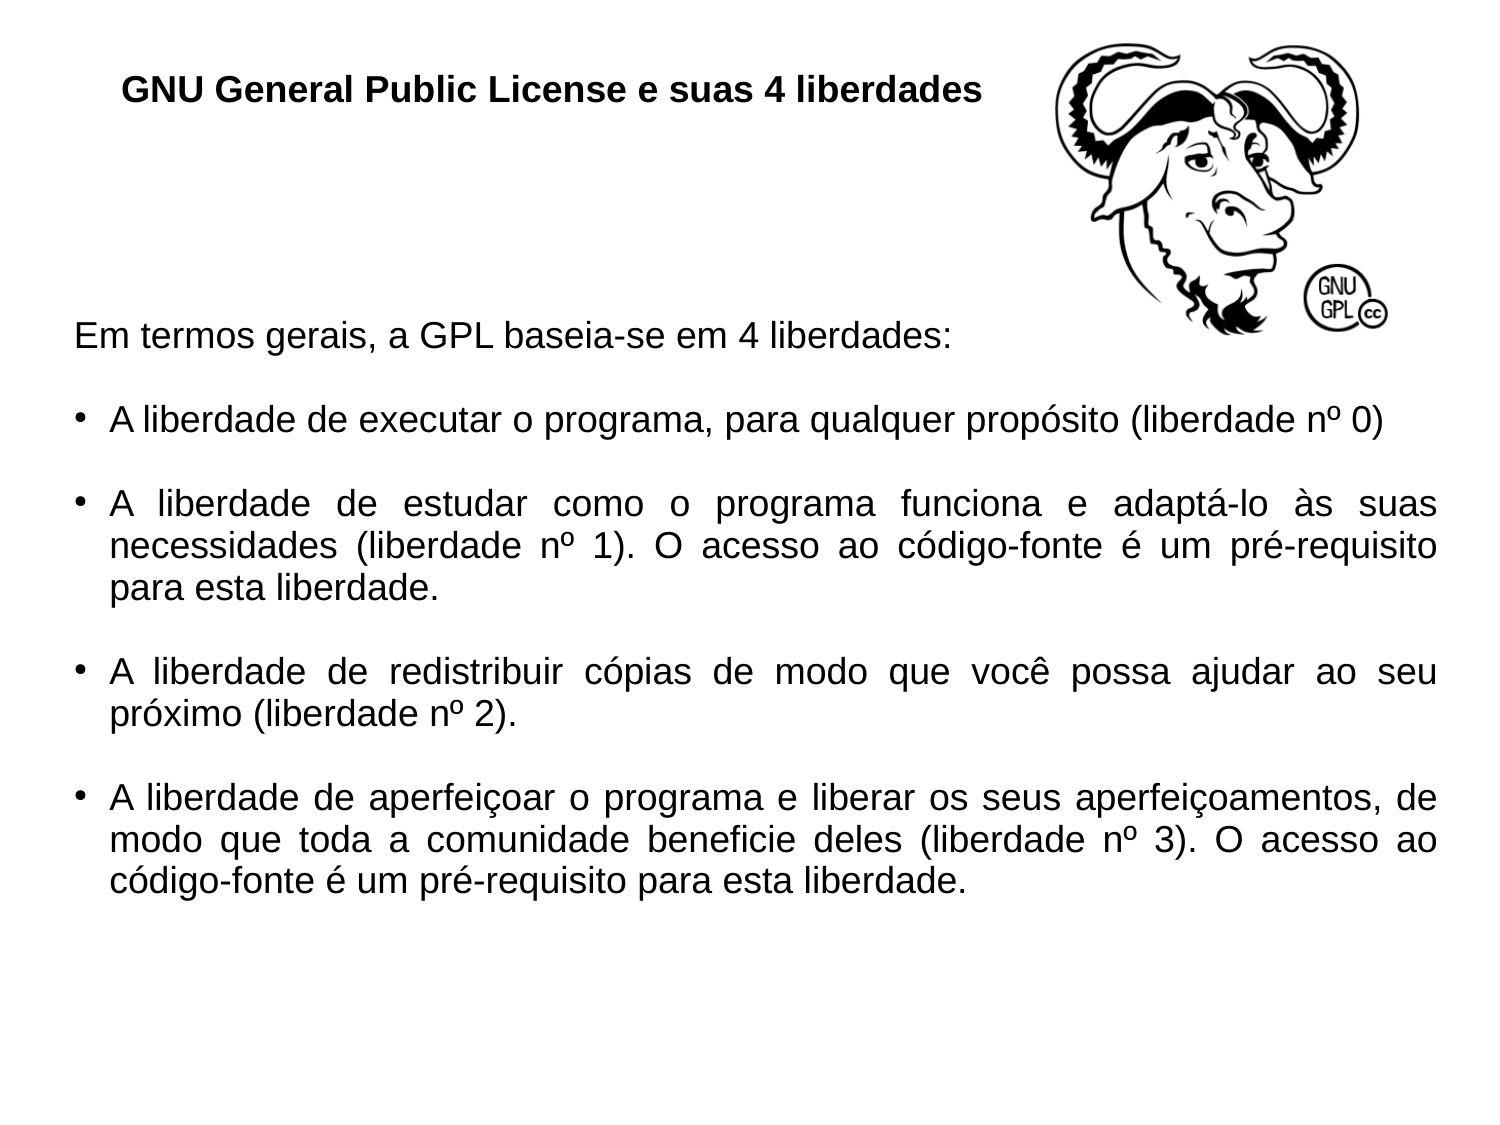

GNU General Public License e suas 4 liberdades
Em termos gerais, a GPL baseia-se em 4 liberdades:
A liberdade de executar o programa, para qualquer propósito (liberdade nº 0)
A liberdade de estudar como o programa funciona e adaptá-lo às suas necessidades (liberdade nº 1). O acesso ao código-fonte é um pré-requisito para esta liberdade.
A liberdade de redistribuir cópias de modo que você possa ajudar ao seu próximo (liberdade nº 2).
A liberdade de aperfeiçoar o programa e liberar os seus aperfeiçoamentos, de modo que toda a comunidade beneficie deles (liberdade nº 3). O acesso ao código-fonte é um pré-requisito para esta liberdade.